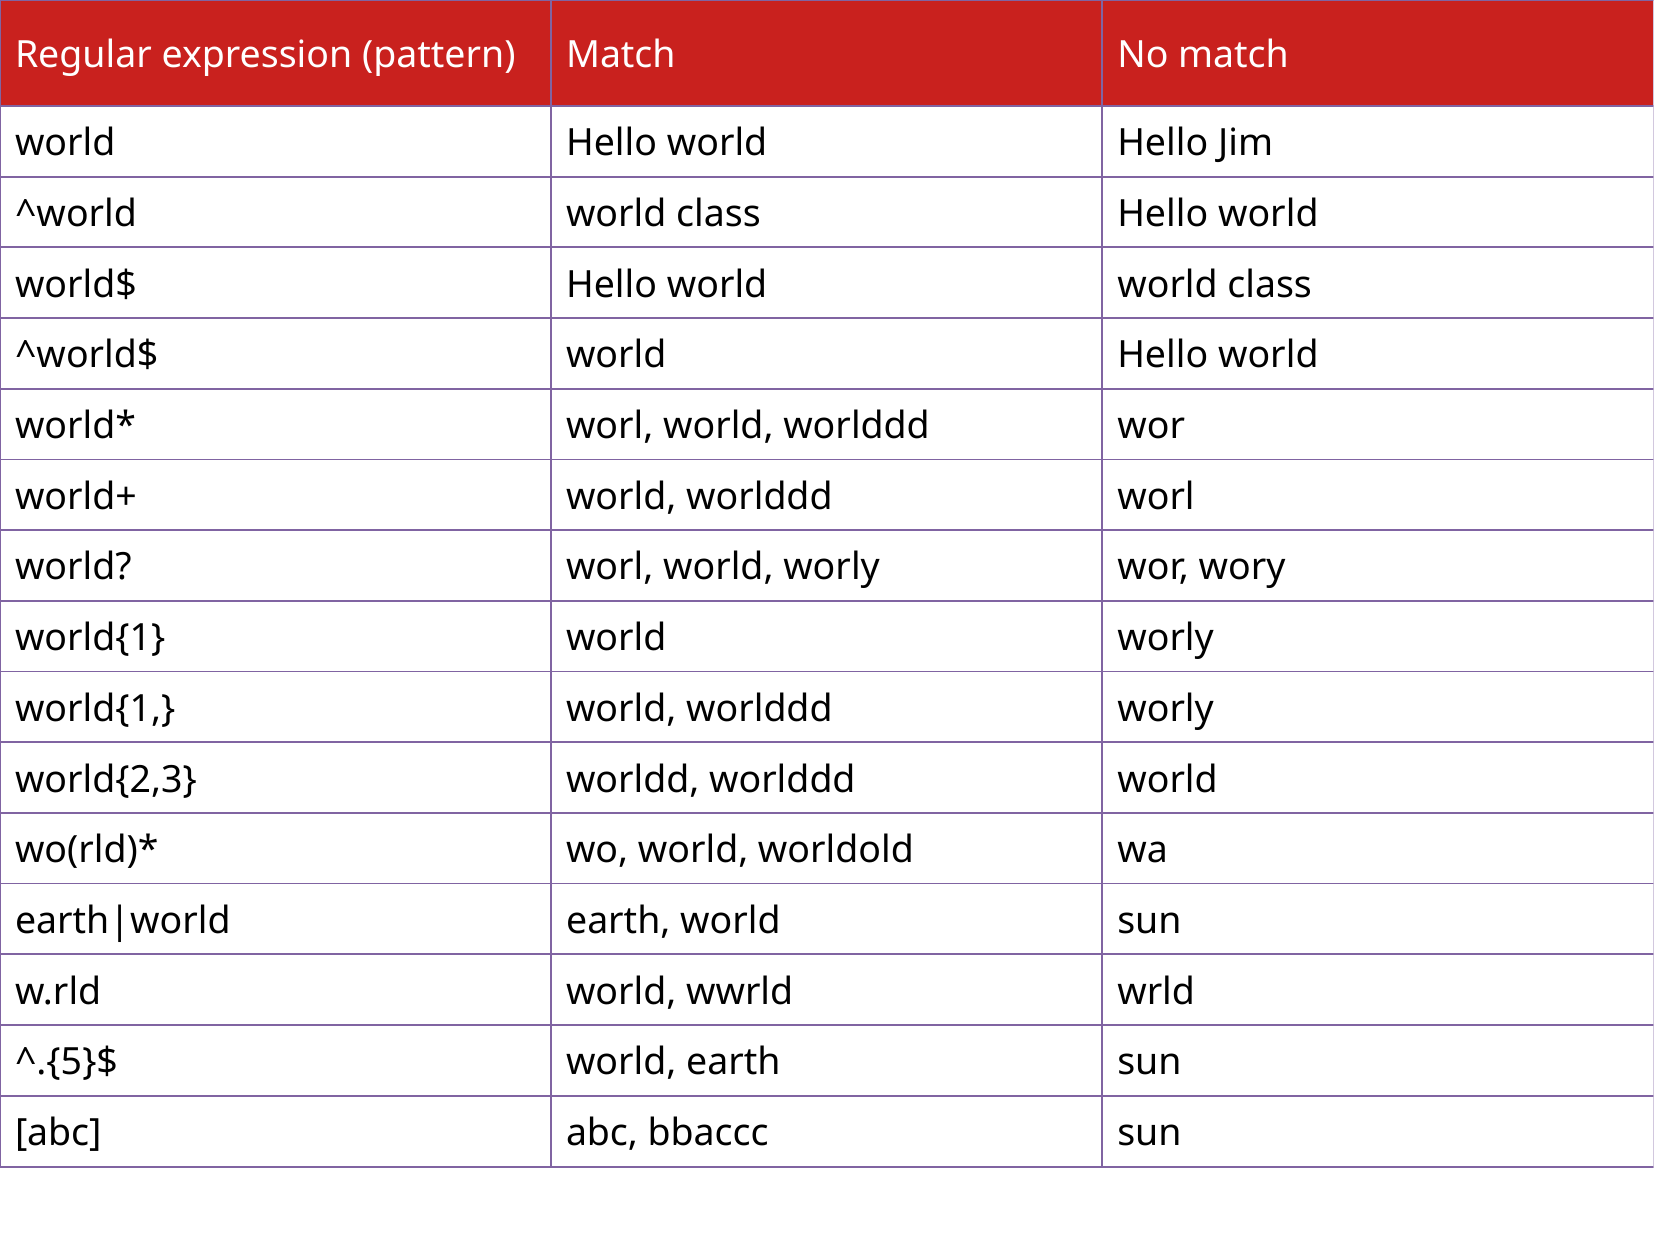

| Regular expression (pattern) | Match | No match |
| --- | --- | --- |
| world | Hello world | Hello Jim |
| ^world | world class | Hello world |
| world$ | Hello world | world class |
| ^world$ | world | Hello world |
| world\* | worl, world, worlddd | wor |
| world+ | world, worlddd | worl |
| world? | worl, world, worly | wor, wory |
| world{1} | world | worly |
| world{1,} | world, worlddd | worly |
| world{2,3} | worldd, worlddd | world |
| wo(rld)\* | wo, world, worldold | wa |
| earth|world | earth, world | sun |
| w.rld | world, wwrld | wrld |
| ^.{5}$ | world, earth | sun |
| [abc] | abc, bbaccc | sun |